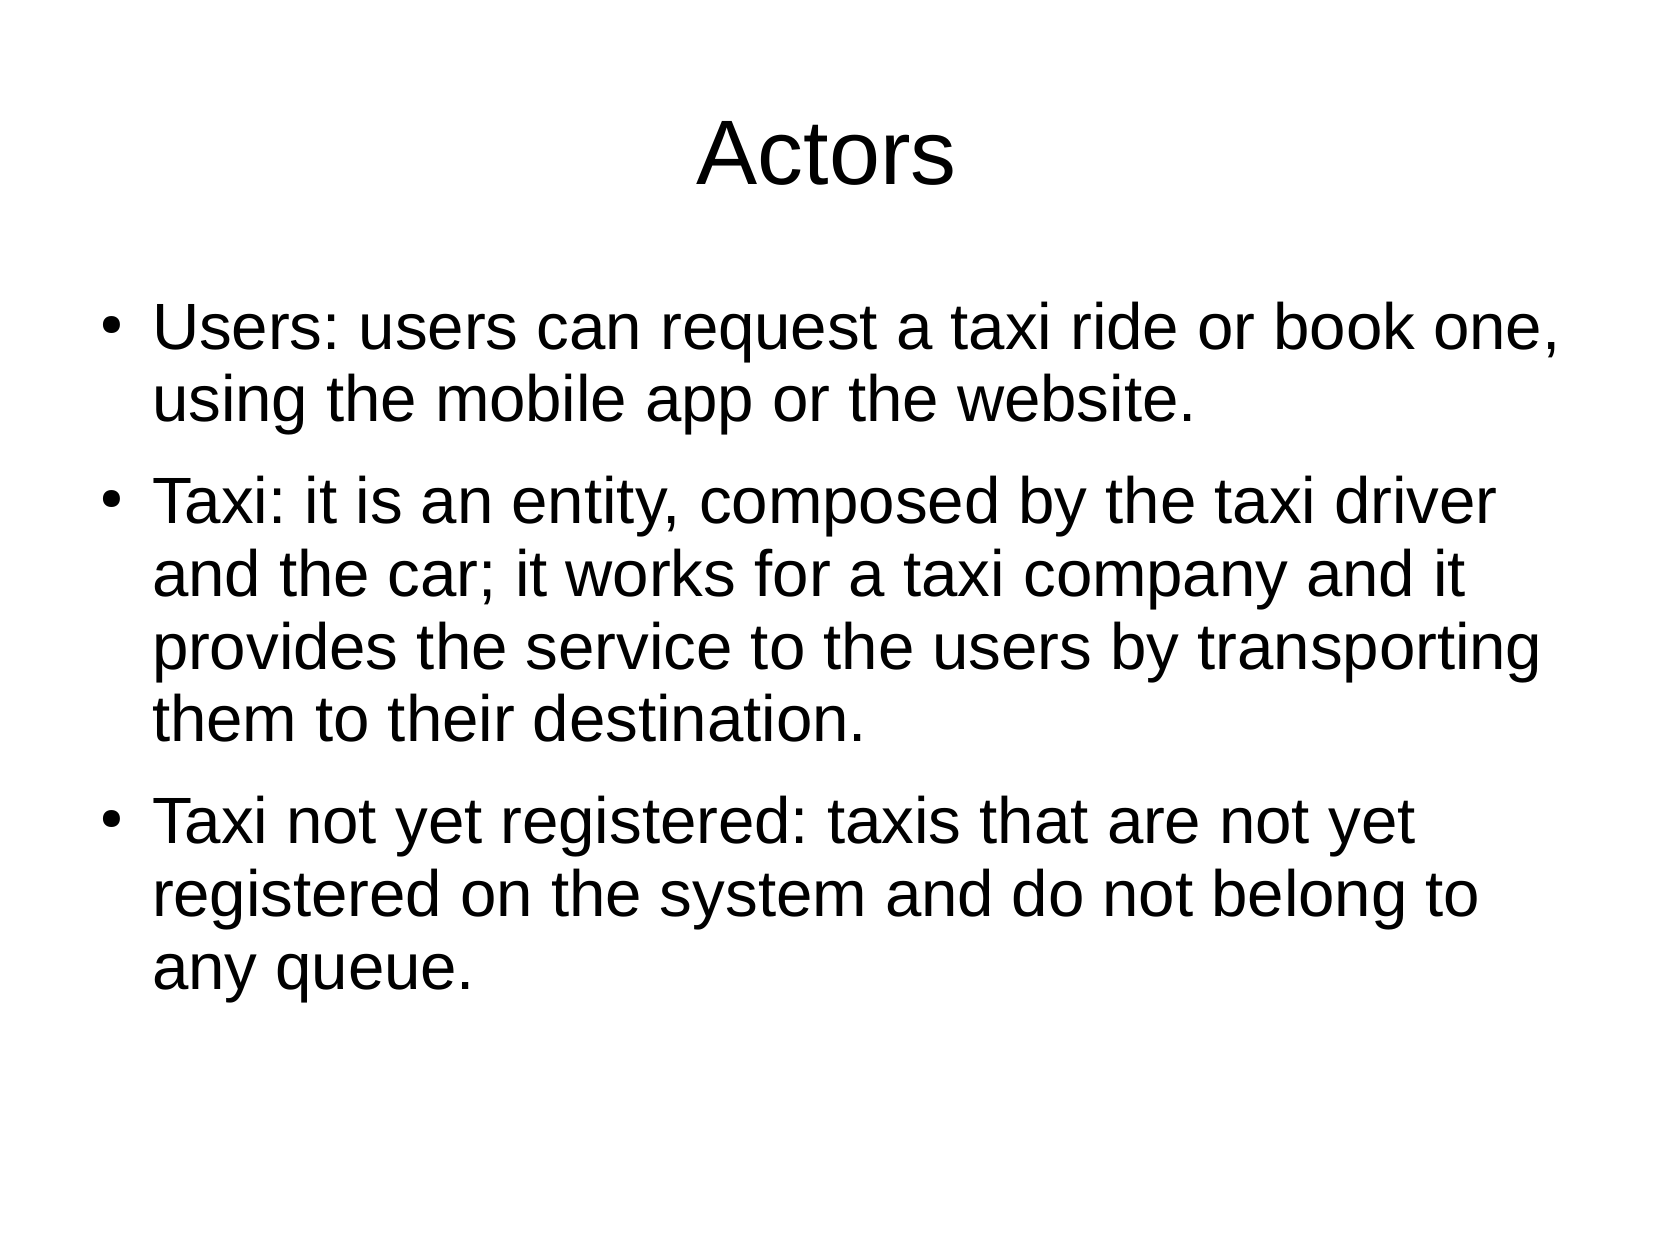

# Actors
Users: users can request a taxi ride or book one, using the mobile app or the website.
Taxi: it is an entity, composed by the taxi driver and the car; it works for a taxi company and it provides the service to the users by transporting them to their destination.
Taxi not yet registered: taxis that are not yet registered on the system and do not belong to any queue.